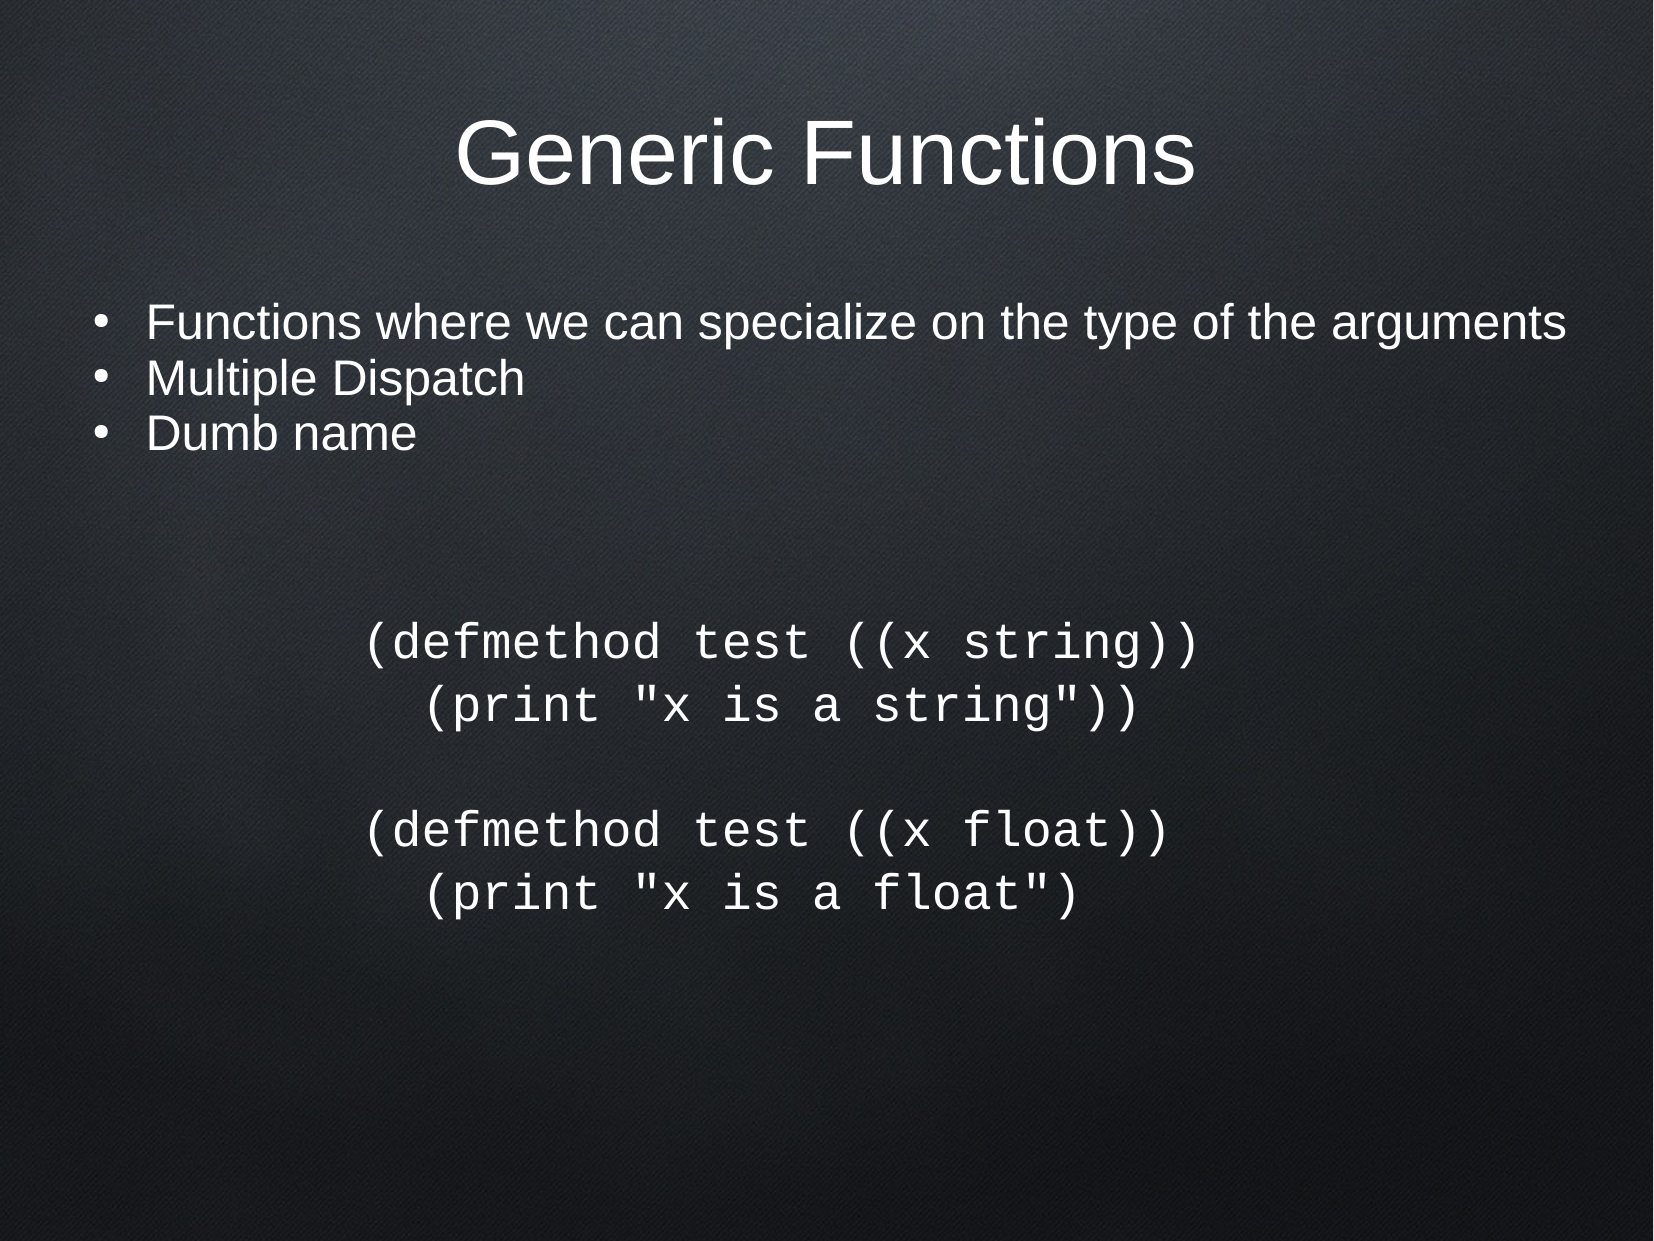

# Generic Functions
Functions where we can specialize on the type of the arguments
Multiple Dispatch
Dumb name
(defmethod test ((x string))
 (print "x is a string"))
(defmethod test ((x float))
 (print "x is a float")